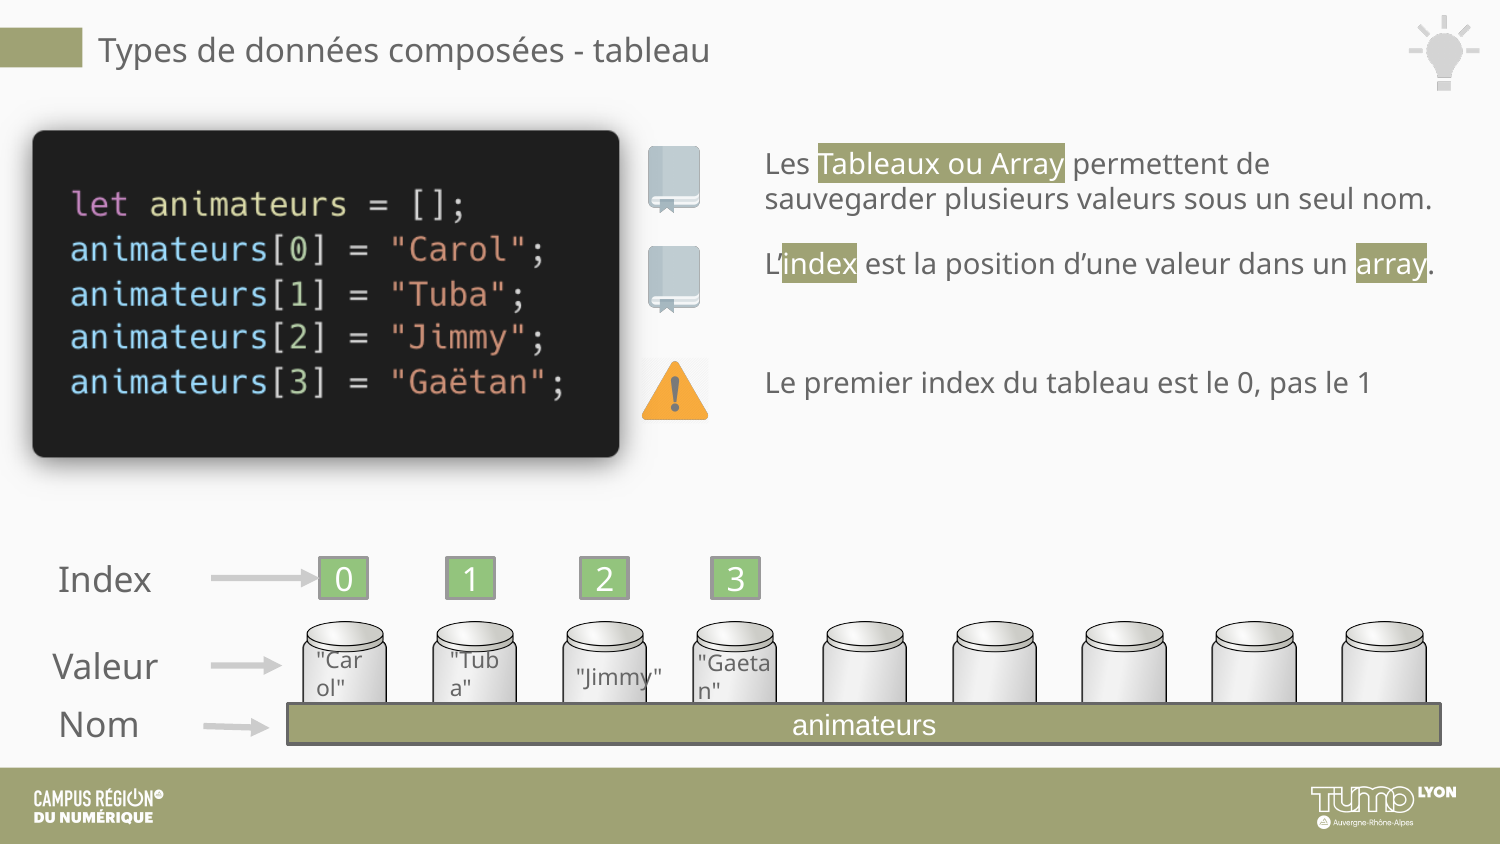

Types de données composées - tableau
Les Tableaux ou Array permettent de sauvegarder plusieurs valeurs sous un seul nom.
L’index est la position d’une valeur dans un array.
Le premier index du tableau est le 0, pas le 1
Index
0
1
2
3
Valeur
"Carol"
"Tuba"
"Jimmy"
"Gaetan"
Nom
animateurs